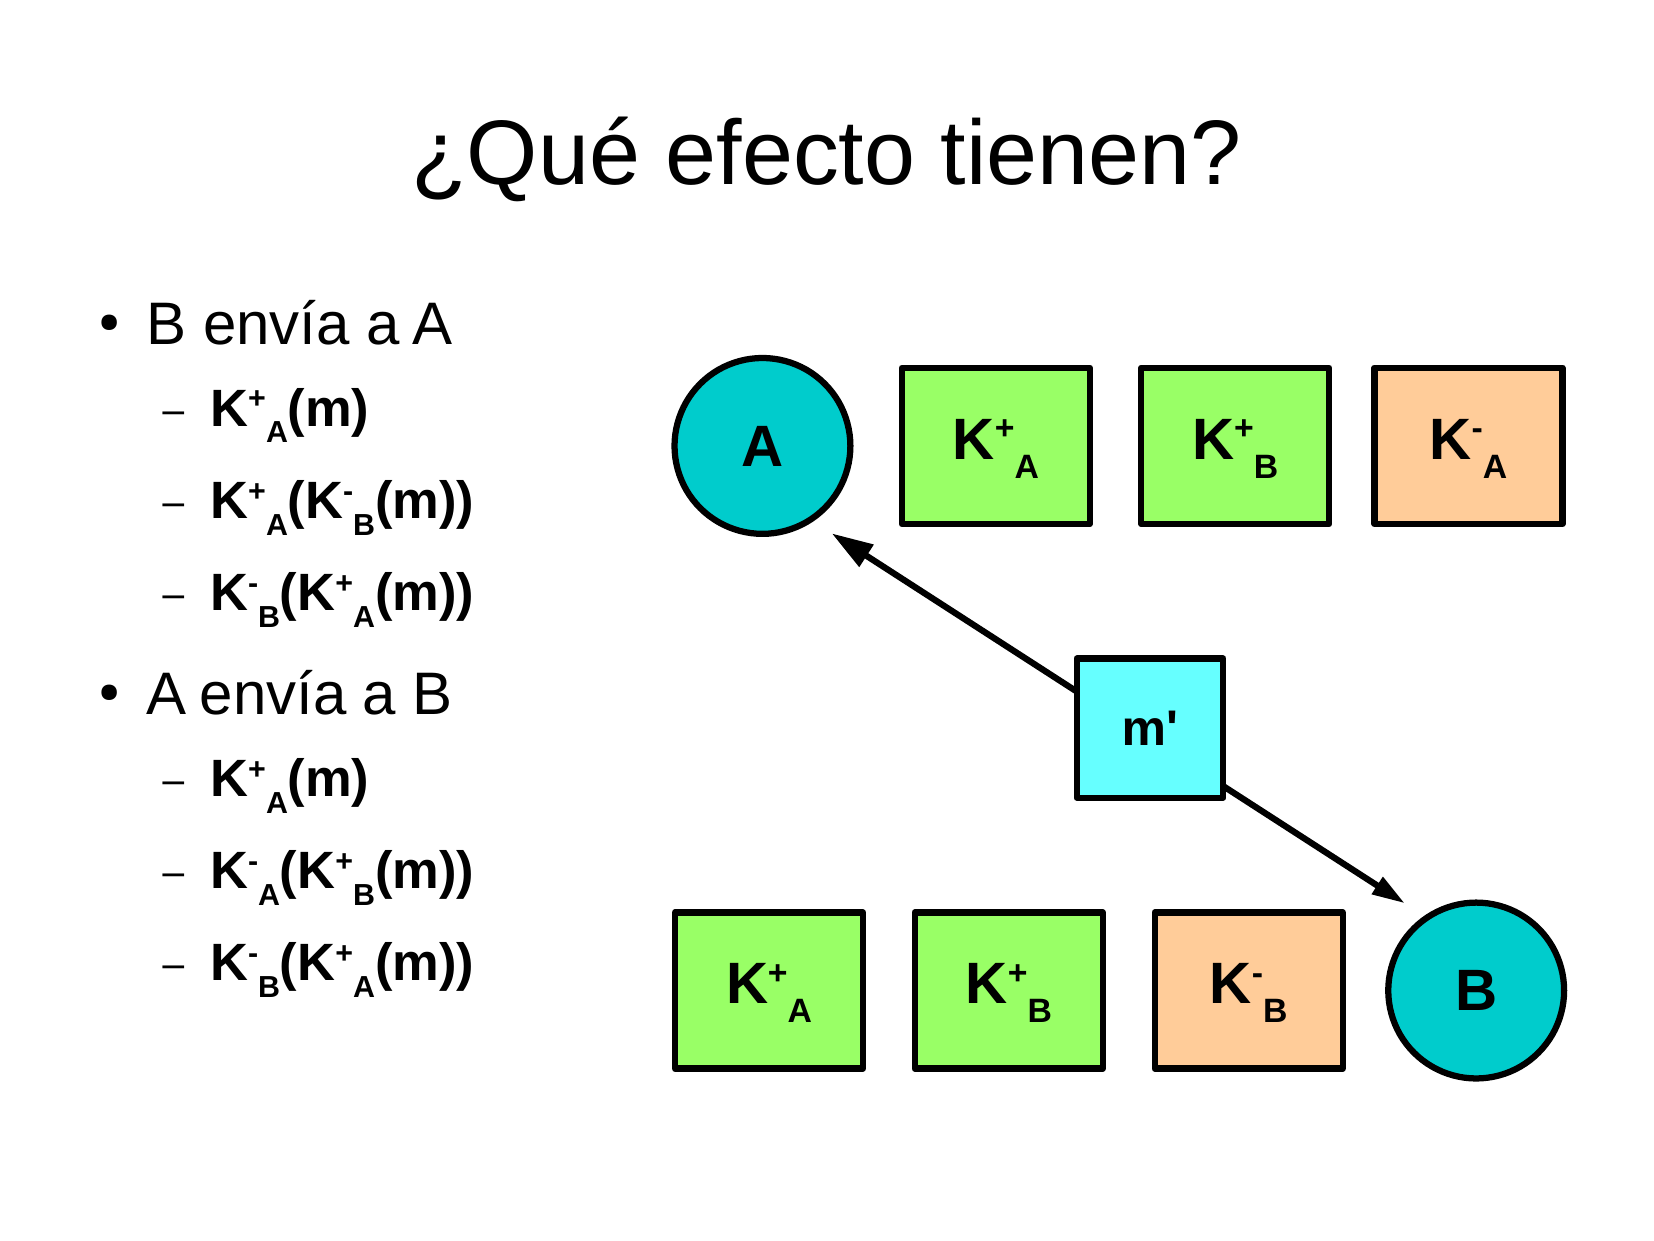

# ¿Qué efecto tienen?
B envía a A
K+A(m)
K+A(K-B(m))
K-B(K+A(m))
A envía a B
K+A(m)
K-A(K+B(m))
K-B(K+A(m))
A
K+A
K+B
K-A
m'
B
K+A
K+B
K-B